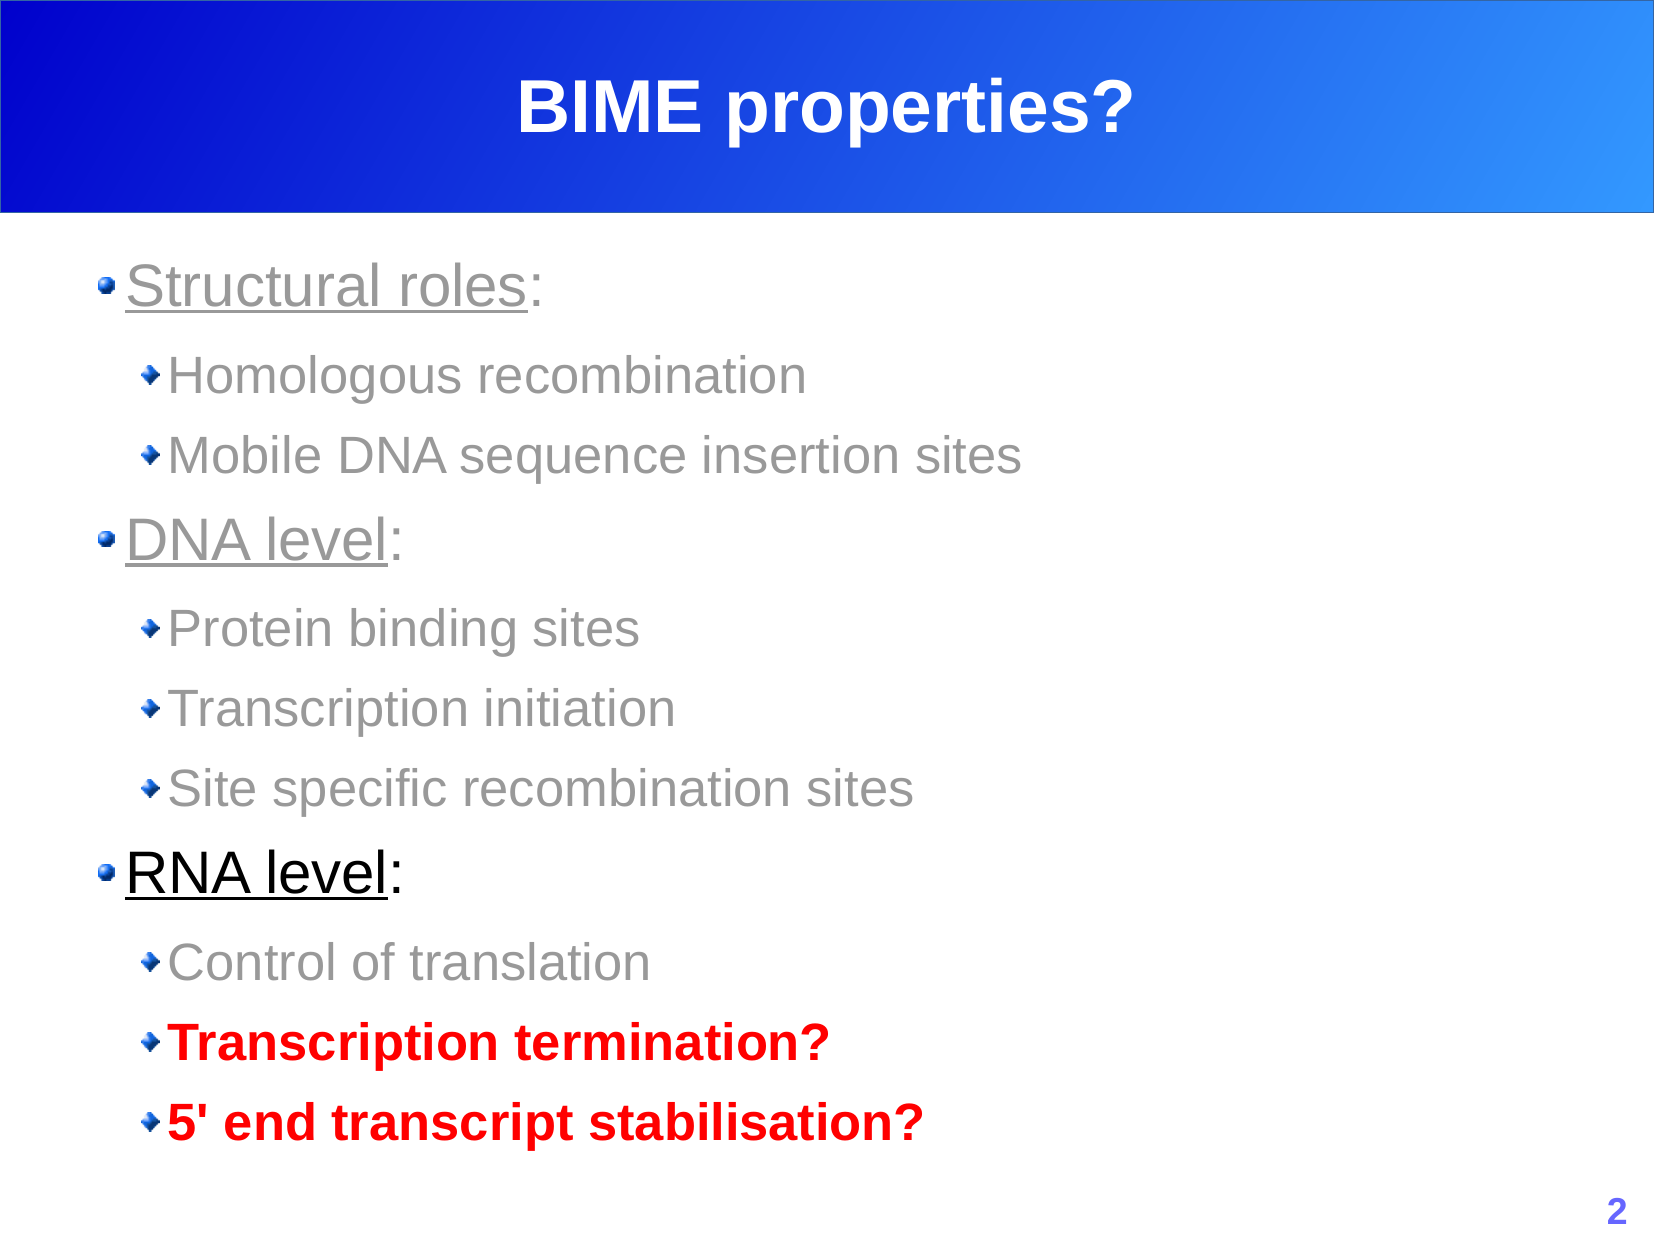

# BIME properties?
Structural roles:
Homologous recombination
Mobile DNA sequence insertion sites
DNA level:
Protein binding sites
Transcription initiation
Site specific recombination sites
RNA level:
Control of translation
Transcription termination?
5' end transcript stabilisation?
2